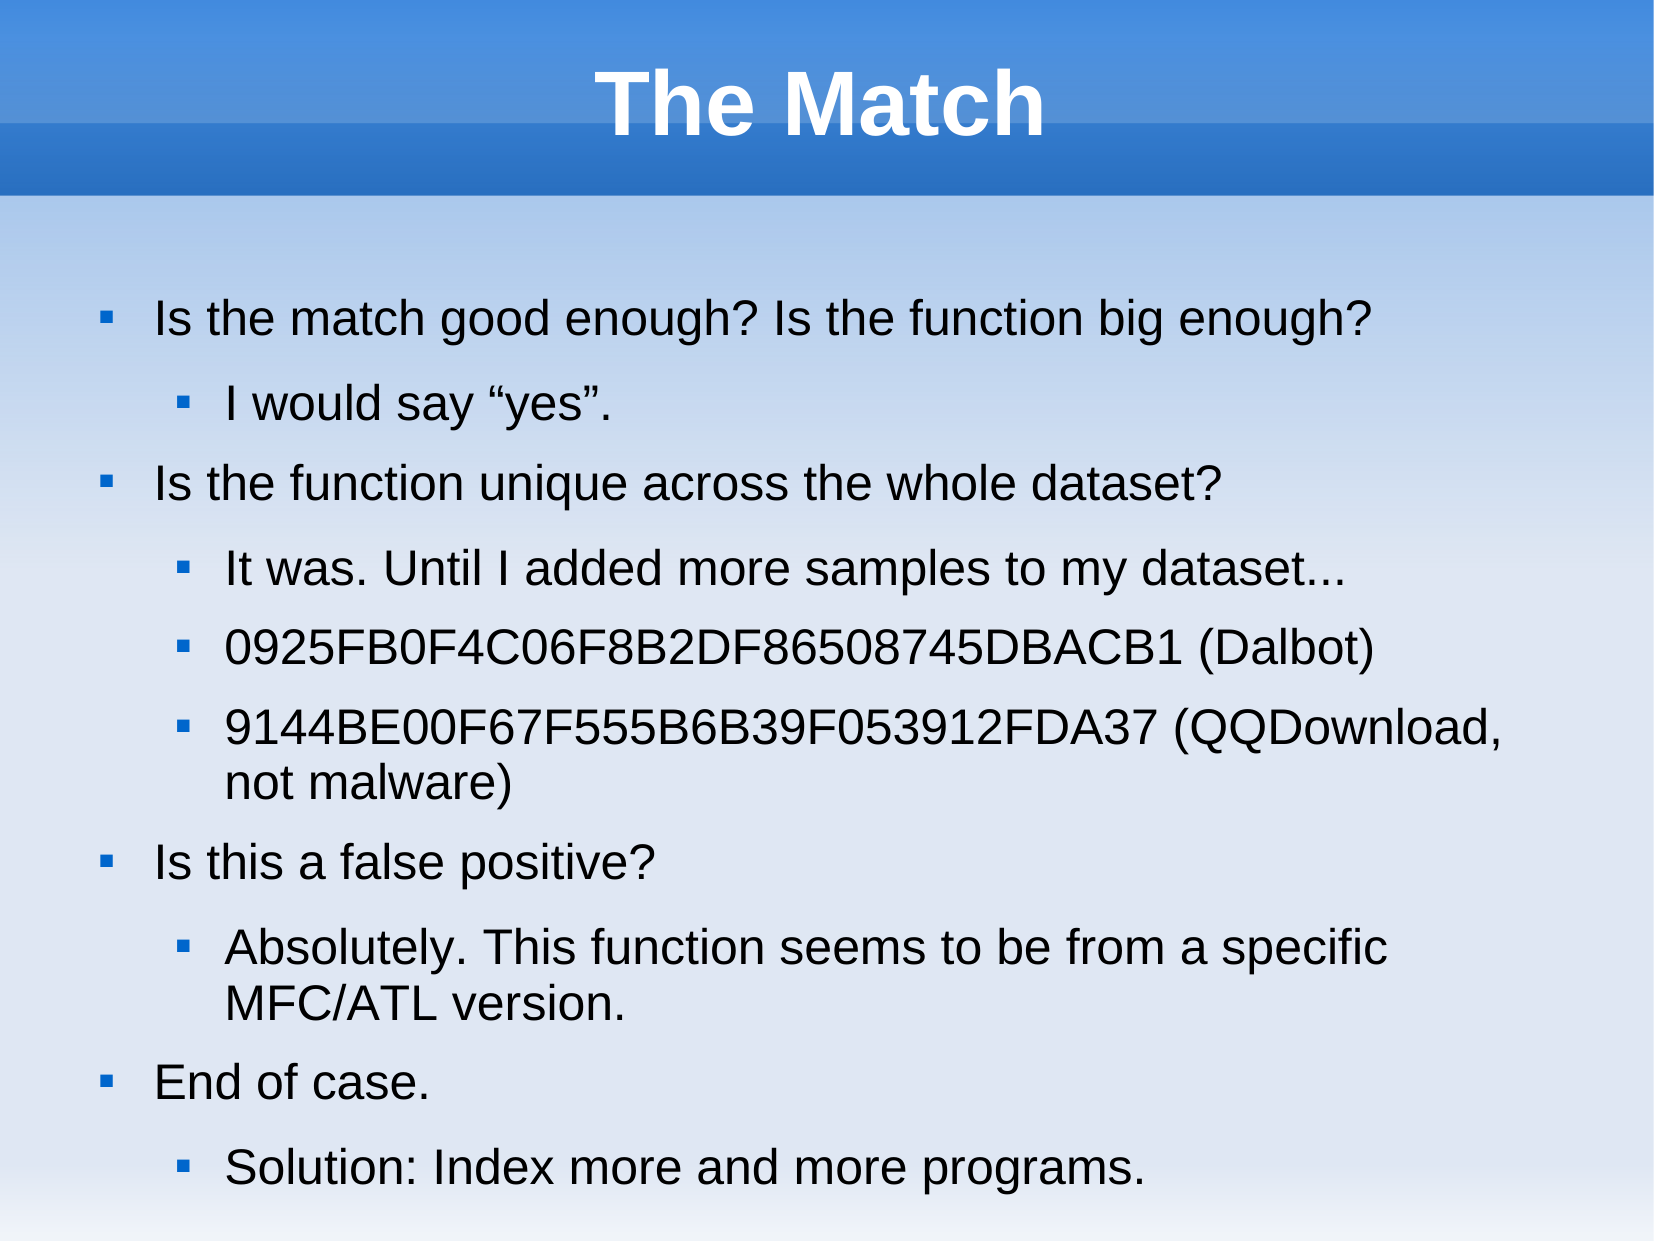

# The Match
Is the match good enough? Is the function big enough?
I would say “yes”.
Is the function unique across the whole dataset?
It was. Until I added more samples to my dataset...
0925FB0F4C06F8B2DF86508745DBACB1 (Dalbot)
9144BE00F67F555B6B39F053912FDA37 (QQDownload, not malware)
Is this a false positive?
Absolutely. This function seems to be from a specific MFC/ATL version.
End of case.
Solution: Index more and more programs.